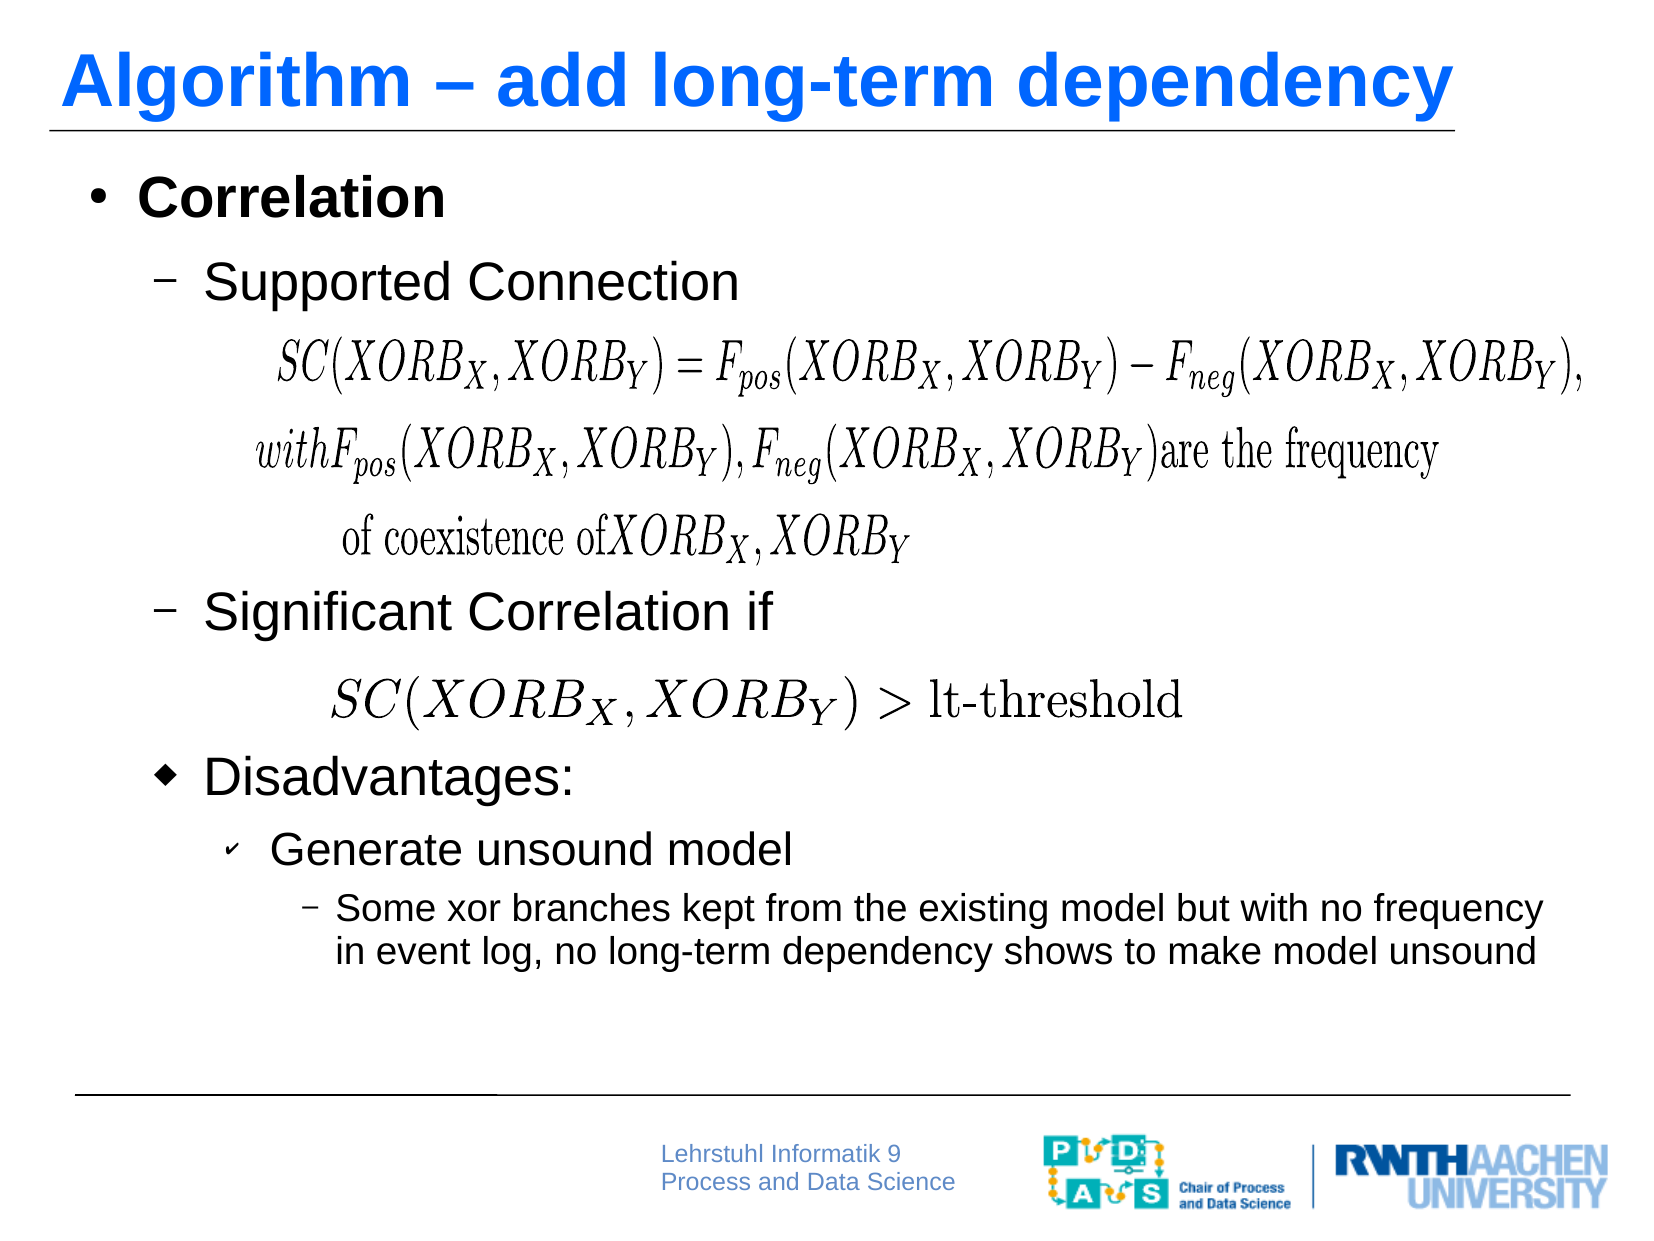

# Algorithm – add long-term dependency
Correlation
Supported Connection
Significant Correlation if
Disadvantages:
Generate unsound model
Some xor branches kept from the existing model but with no frequency in event log, no long-term dependency shows to make model unsound